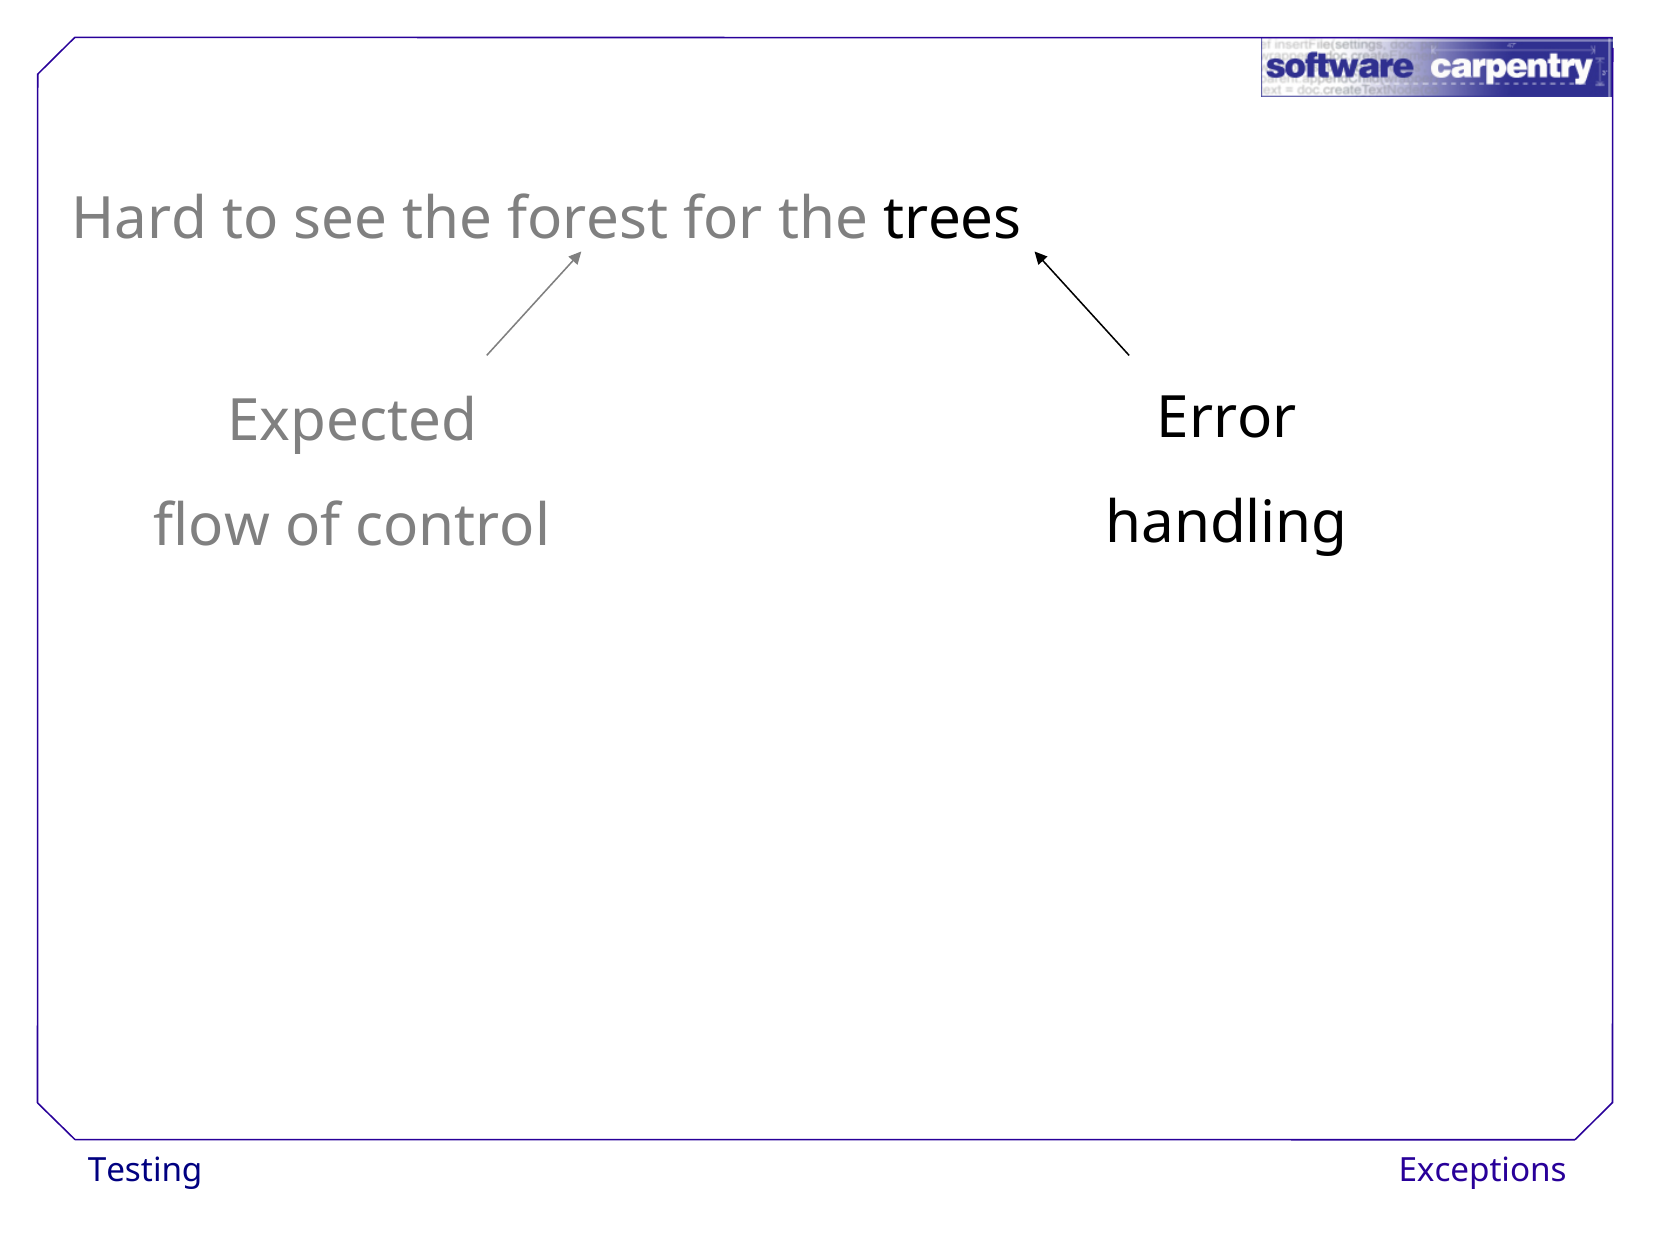

Hard to see the forest for the trees
Error
handling
Expected
flow of control